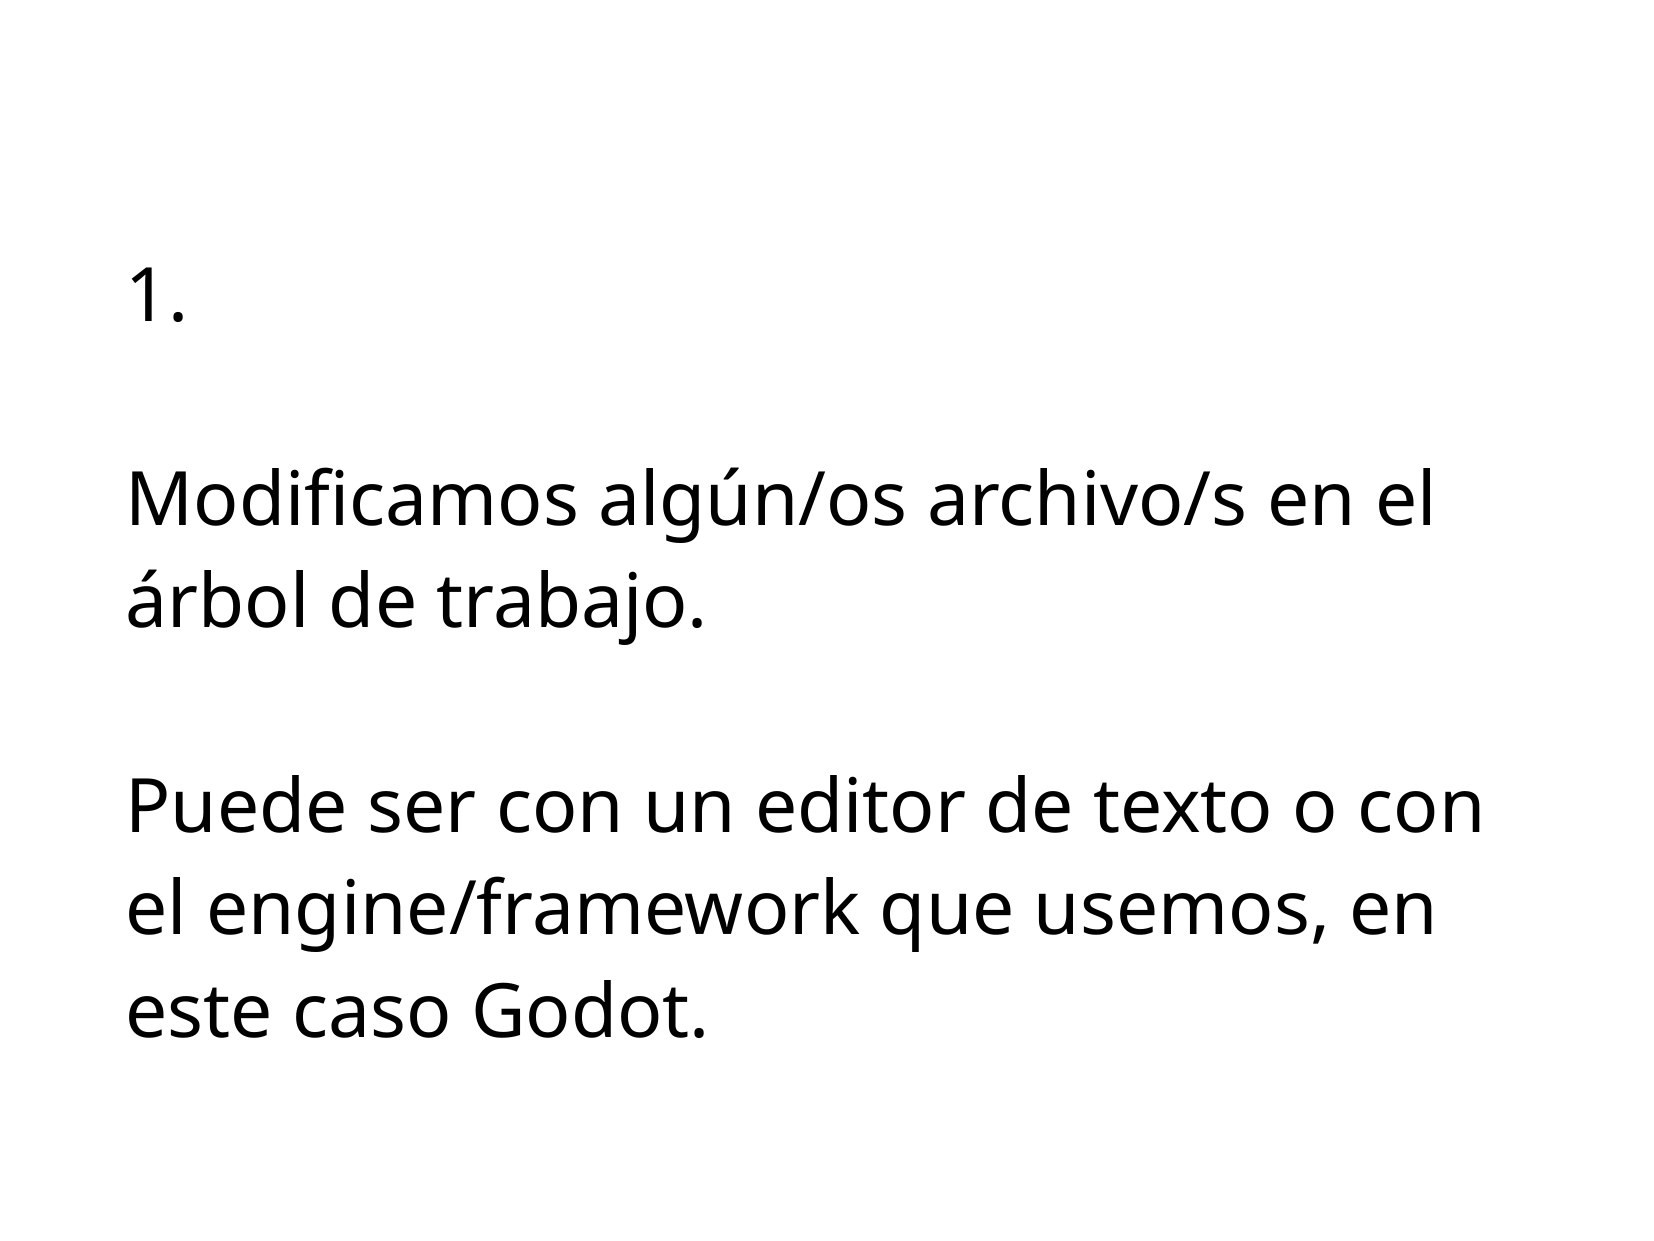

1.
Modificamos algún/os archivo/s en el árbol de trabajo.
Puede ser con un editor de texto o con el engine/framework que usemos, en este caso Godot.